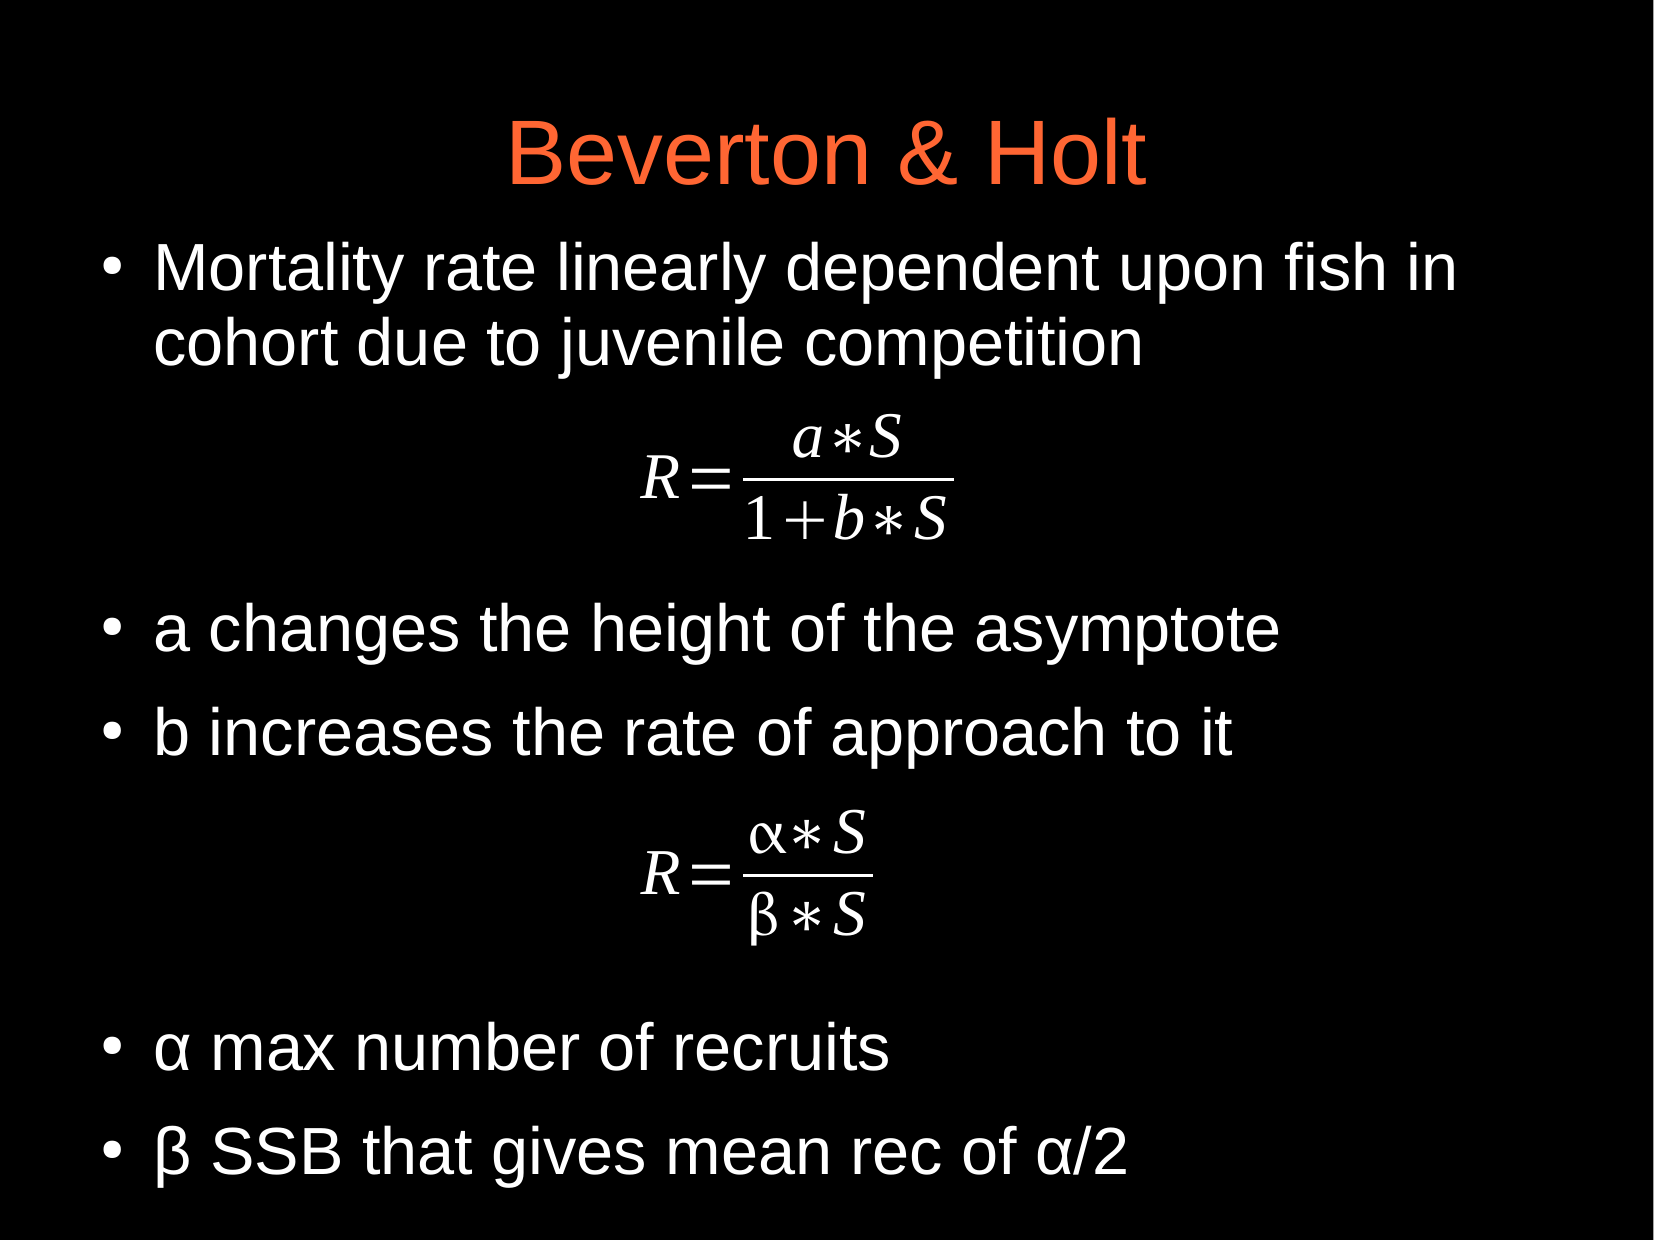

# Beverton & Holt
Mortality rate linearly dependent upon fish in cohort due to juvenile competition
a changes the height of the asymptote
b increases the rate of approach to it
α max number of recruits
β SSB that gives mean rec of α/2